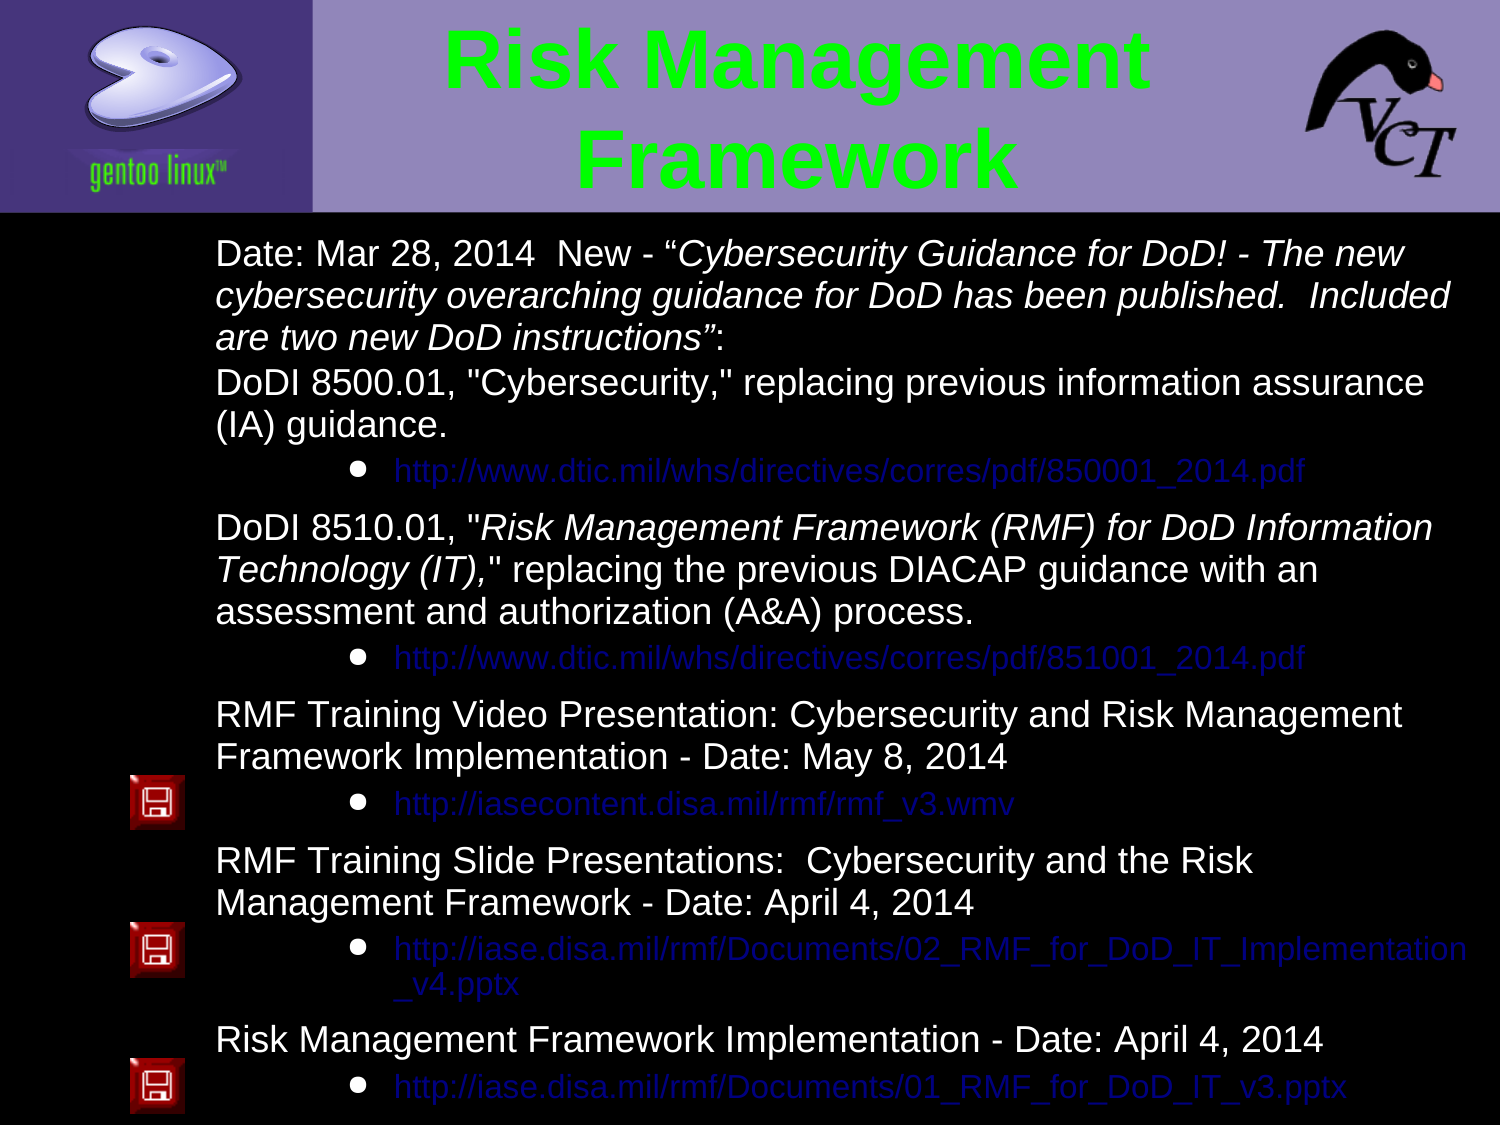

# Risk Management Framework
Date: Mar 28, 2014 New - “Cybersecurity Guidance for DoD! - The new cybersecurity overarching guidance for DoD has been published. Included are two new DoD instructions”:
DoDI 8500.01, "Cybersecurity," replacing previous information assurance (IA) guidance.
http://www.dtic.mil/whs/directives/corres/pdf/850001_2014.pdf
DoDI 8510.01, "Risk Management Framework (RMF) for DoD Information Technology (IT)," replacing the previous DIACAP guidance with an assessment and authorization (A&A) process.
http://www.dtic.mil/whs/directives/corres/pdf/851001_2014.pdf
RMF Training Video Presentation: Cybersecurity and Risk Management Framework Implementation - Date: May 8, 2014
http://iasecontent.disa.mil/rmf/rmf_v3.wmv
RMF Training Slide Presentations: Cybersecurity and the Risk Management Framework - Date: April 4, 2014
http://iase.disa.mil/rmf/Documents/02_RMF_for_DoD_IT_Implementation_v4.pptx
Risk Management Framework Implementation - Date: April 4, 2014
http://iase.disa.mil/rmf/Documents/01_RMF_for_DoD_IT_v3.pptx